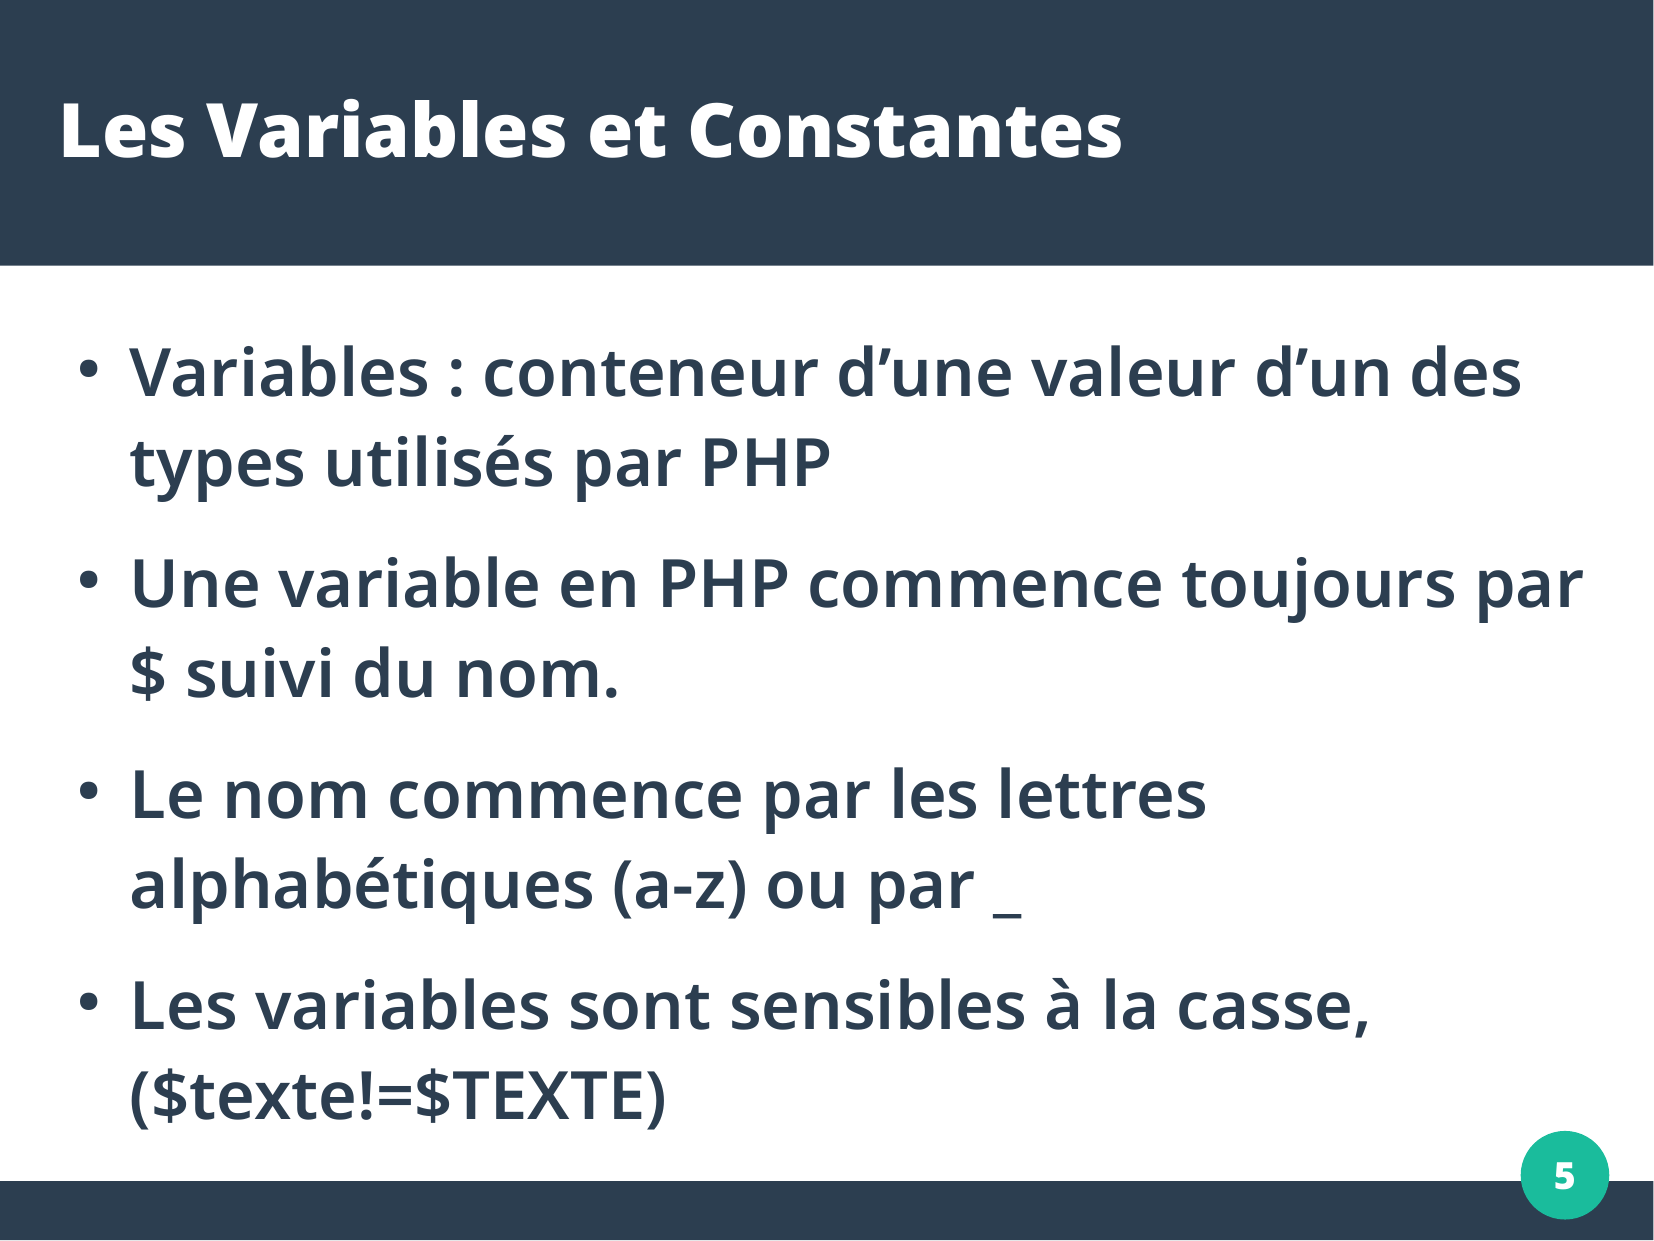

# Les Variables et Constantes
Variables : conteneur d’une valeur d’un des types utilisés par PHP
Une variable en PHP commence toujours par $ suivi du nom.
Le nom commence par les lettres alphabétiques (a-z) ou par _
Les variables sont sensibles à la casse,($texte!=$TEXTE)
5